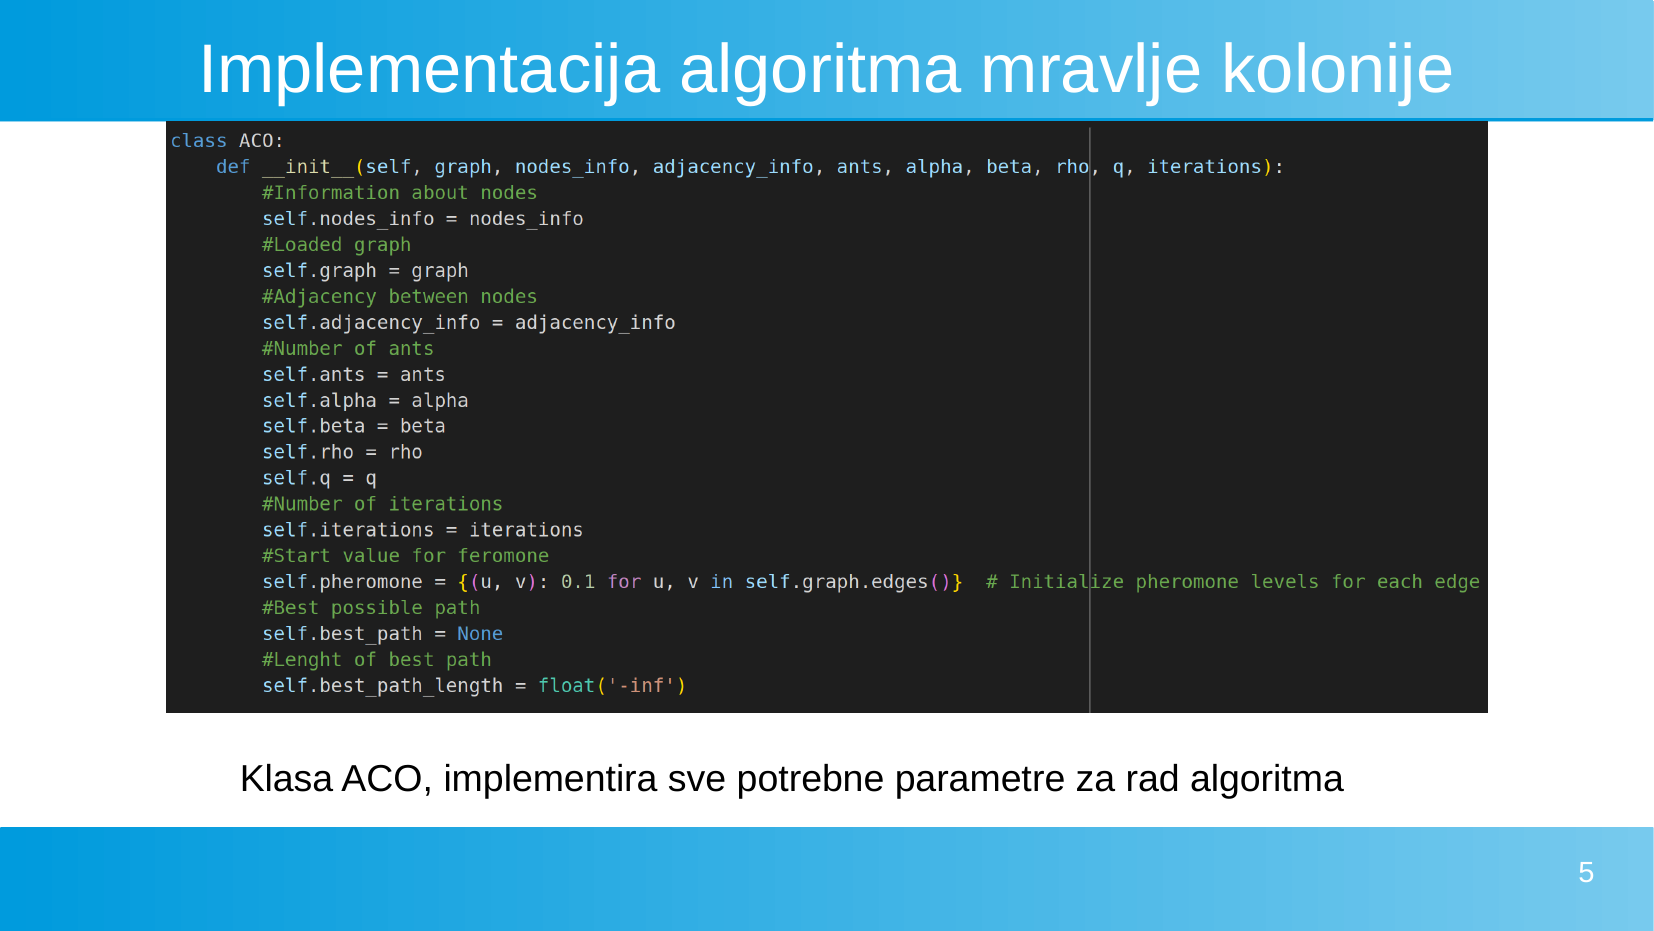

# Implementacija algoritma mravlje kolonije
Klasa ACO, implementira sve potrebne parametre za rad algoritma
5